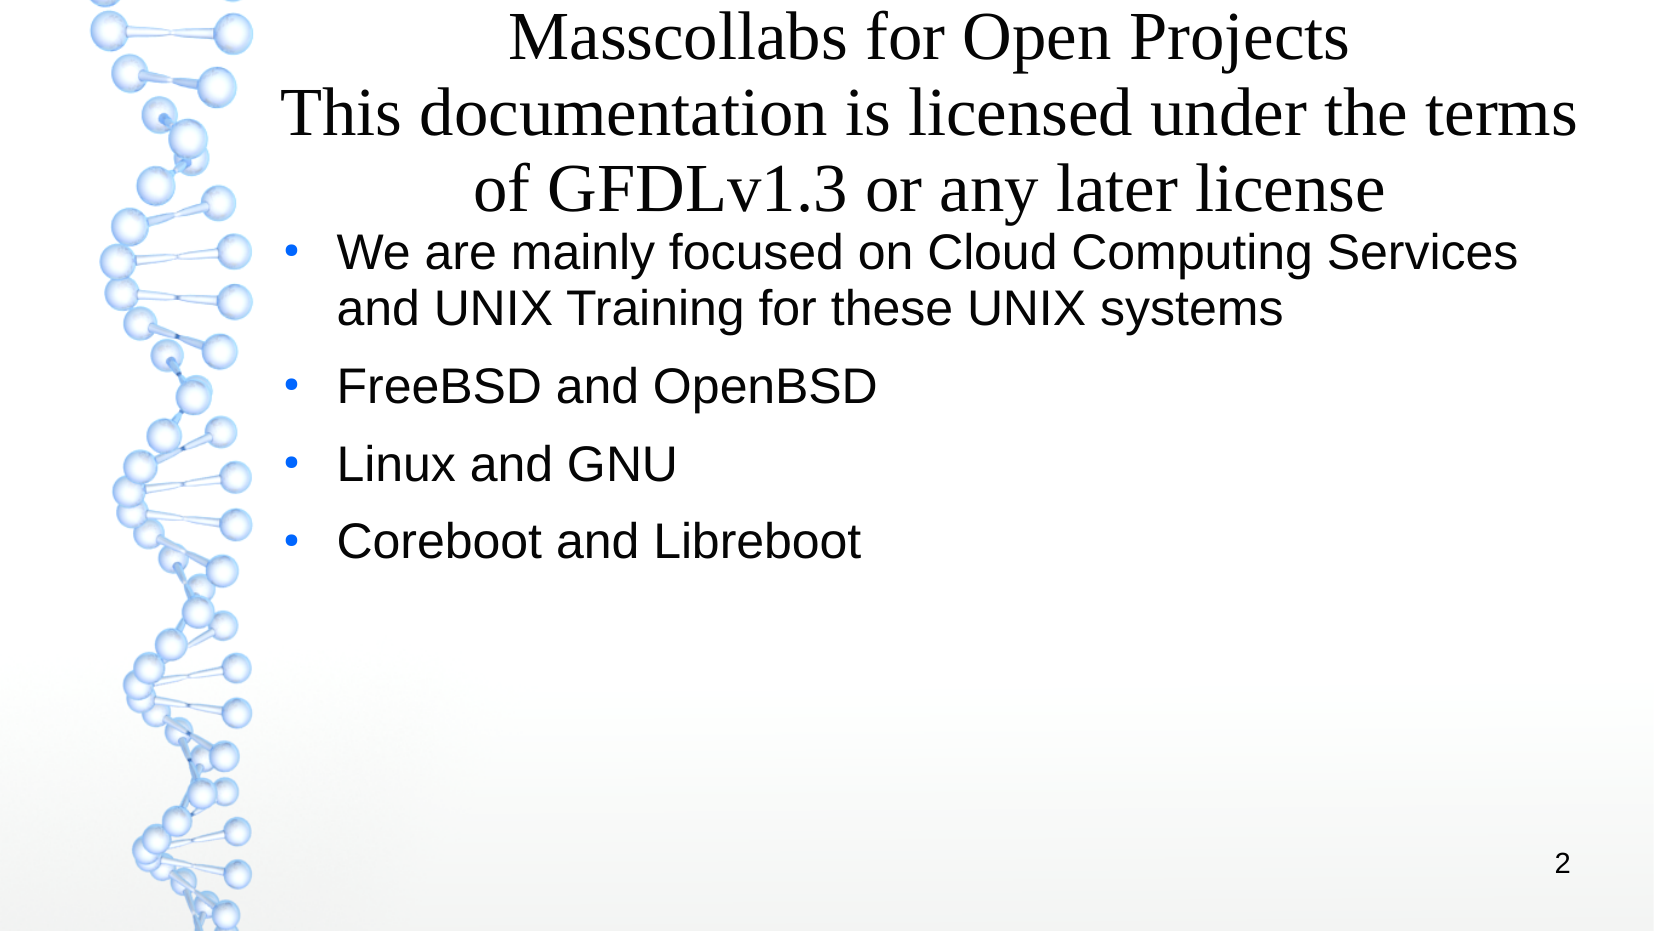

# Masscollabs for Open Projects This documentation is licensed under the terms of GFDLv1.3 or any later license
We are mainly focused on Cloud Computing Services and UNIX Training for these UNIX systems
FreeBSD and OpenBSD
Linux and GNU
Coreboot and Libreboot
2